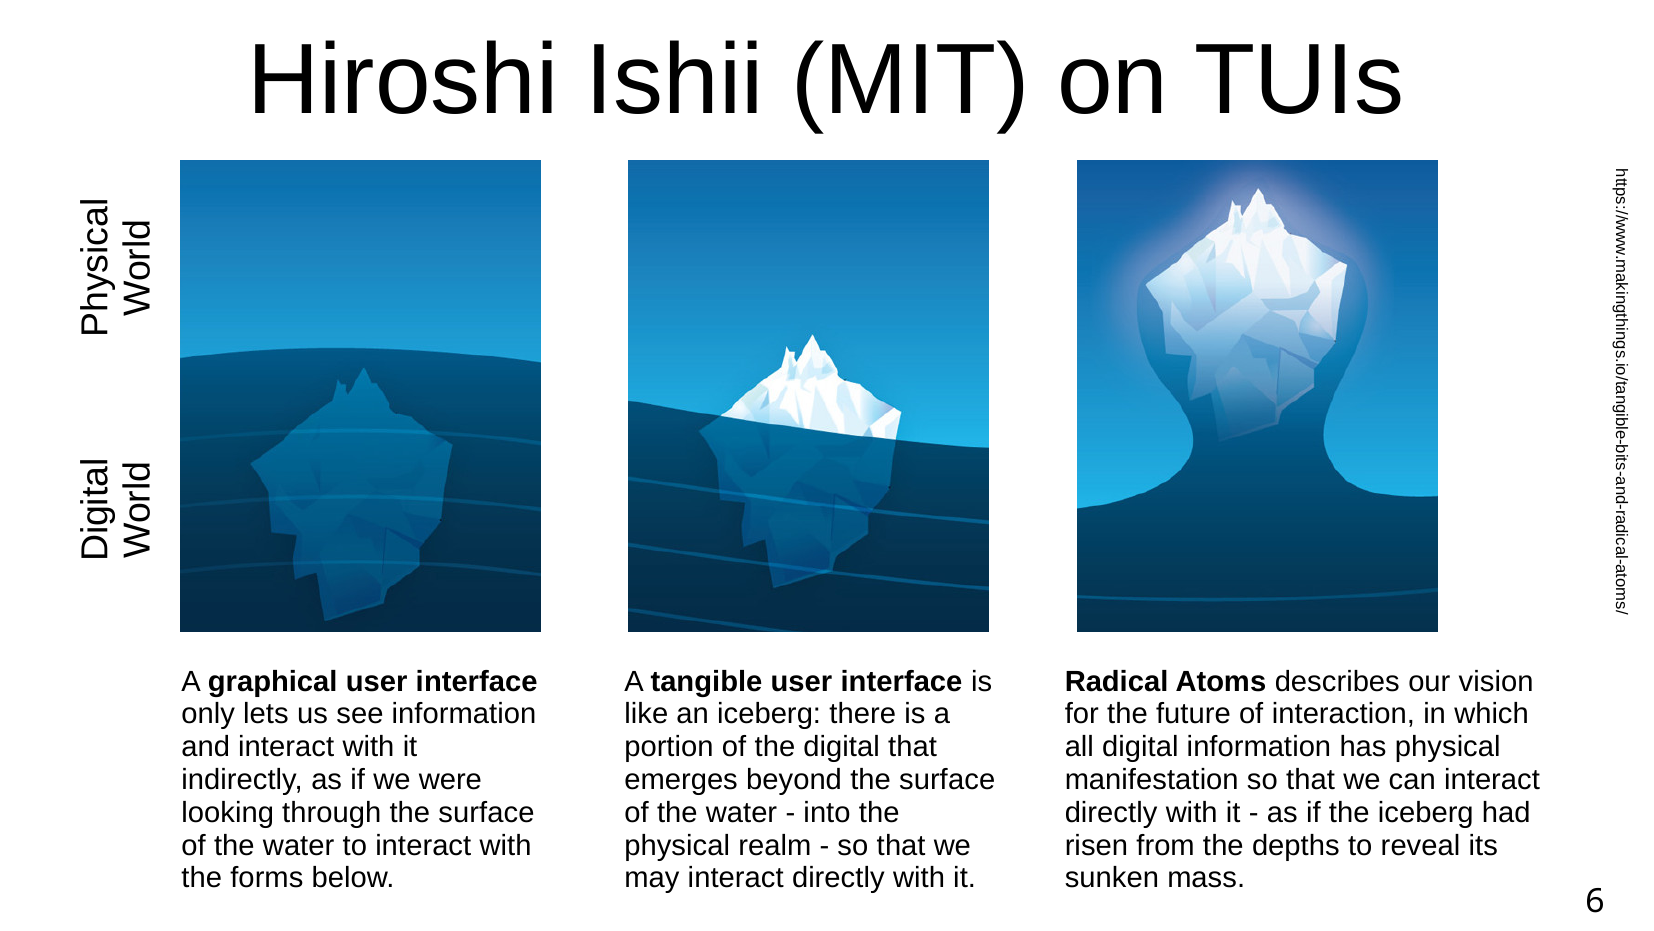

# Hiroshi Ishii (MIT) on TUIs
Physical
World
https://www.makingthings.io/tangible-bits-and-radical-atoms/
Digital
World
A graphical user interface
only lets us see information
and interact with it indirectly, as if we were
looking through the surface
of the water to interact with
the forms below.
A tangible user interface is like an iceberg: there is a portion of the digital that emerges beyond the surface of the water - into the physical realm - so that we may interact directly with it.
Radical Atoms describes our vision for the future of interaction, in which all digital information has physical manifestation so that we can interact directly with it - as if the iceberg had
risen from the depths to reveal its sunken mass.